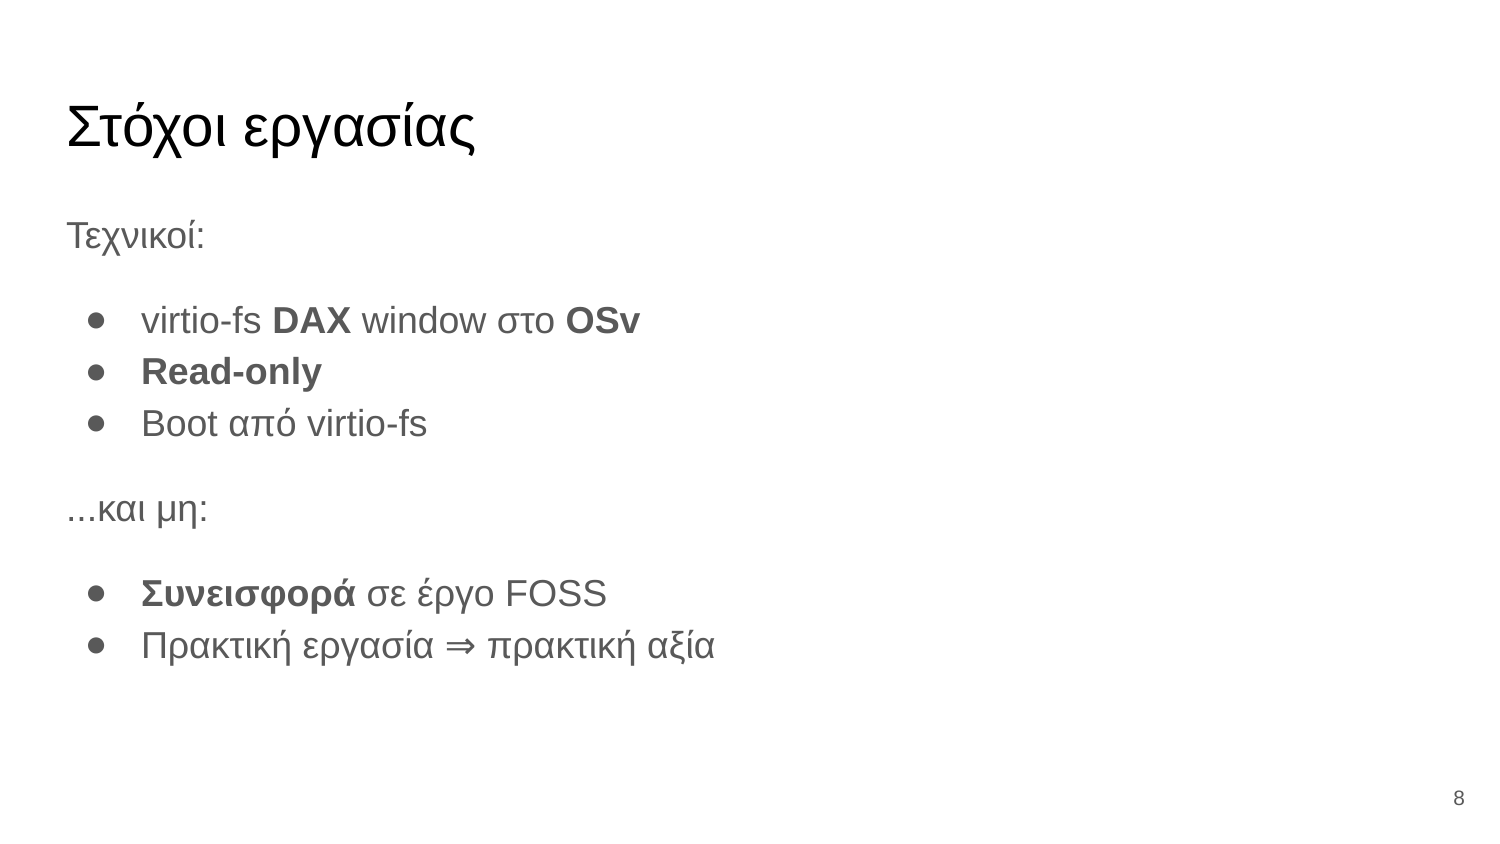

# Στόχοι εργασίας
Τεχνικοί:
virtio-fs DAX window στο OSv
Read-only
Boot από virtio-fs
...και μη:
Συνεισφορά σε έργο FOSS
Πρακτική εργασία ⇒ πρακτική αξία